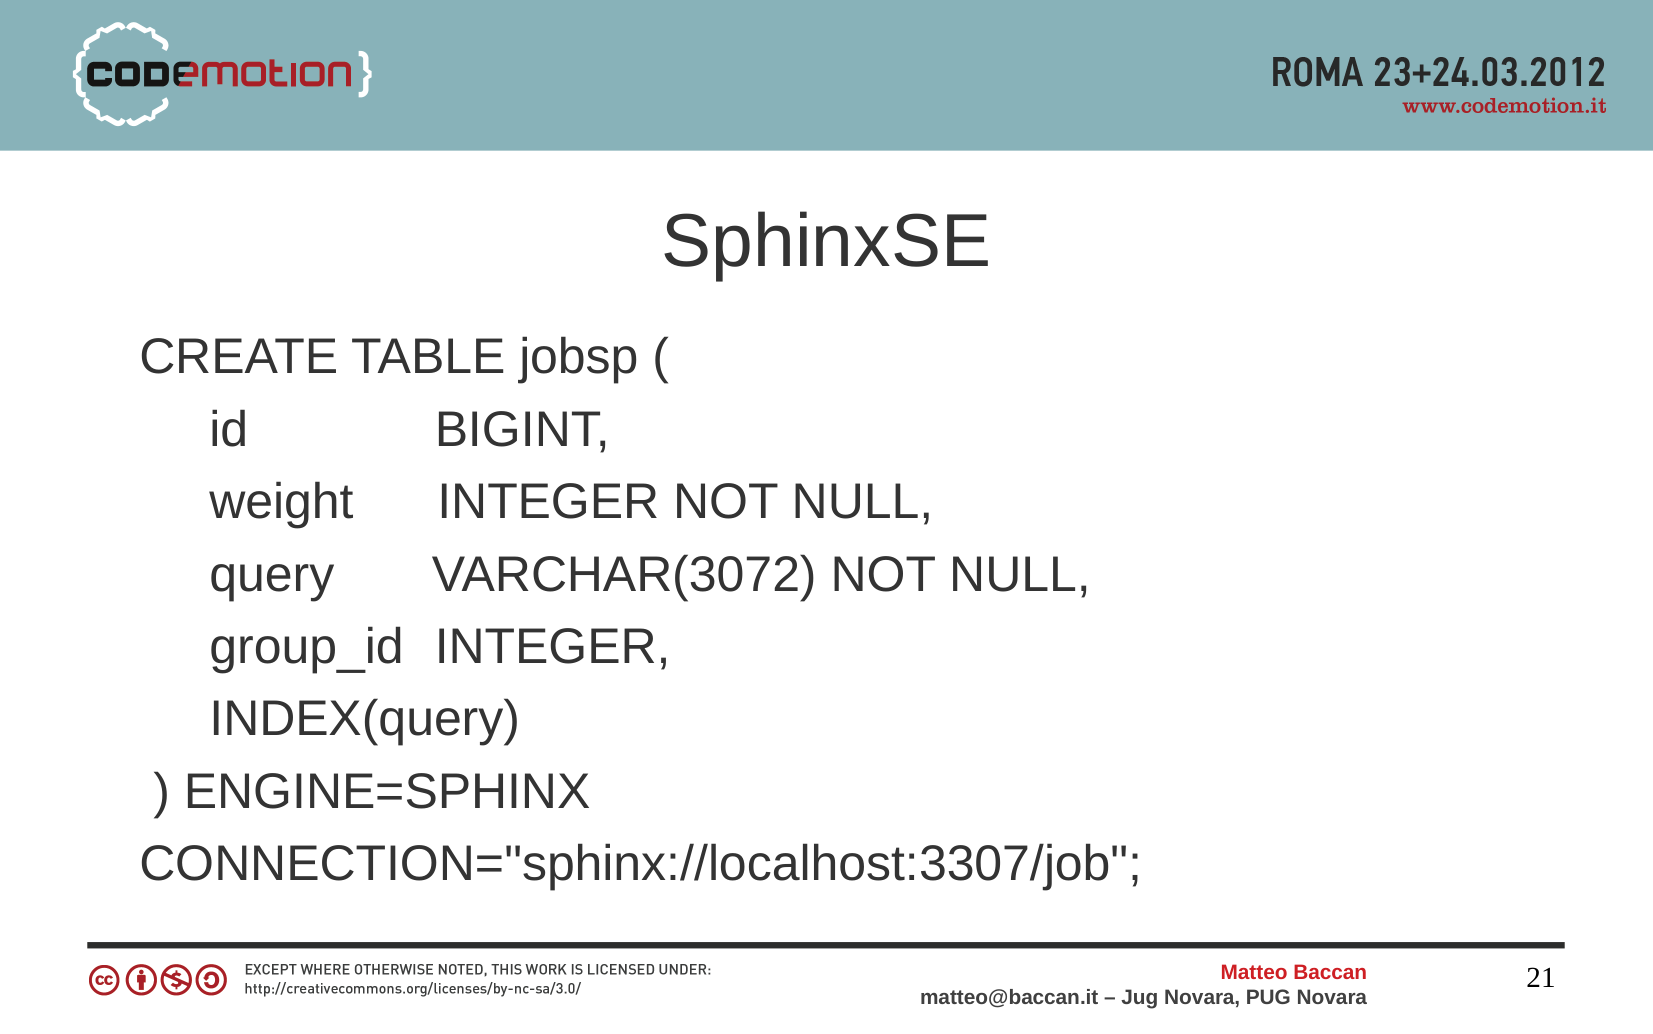

# SphinxSE
CREATE TABLE jobsp (
 id 	BIGINT,
 weight INTEGER NOT NULL,
 query VARCHAR(3072) NOT NULL,
 group_id 	INTEGER,
 INDEX(query)
 ) ENGINE=SPHINX
CONNECTION="sphinx://localhost:3307/job";
21